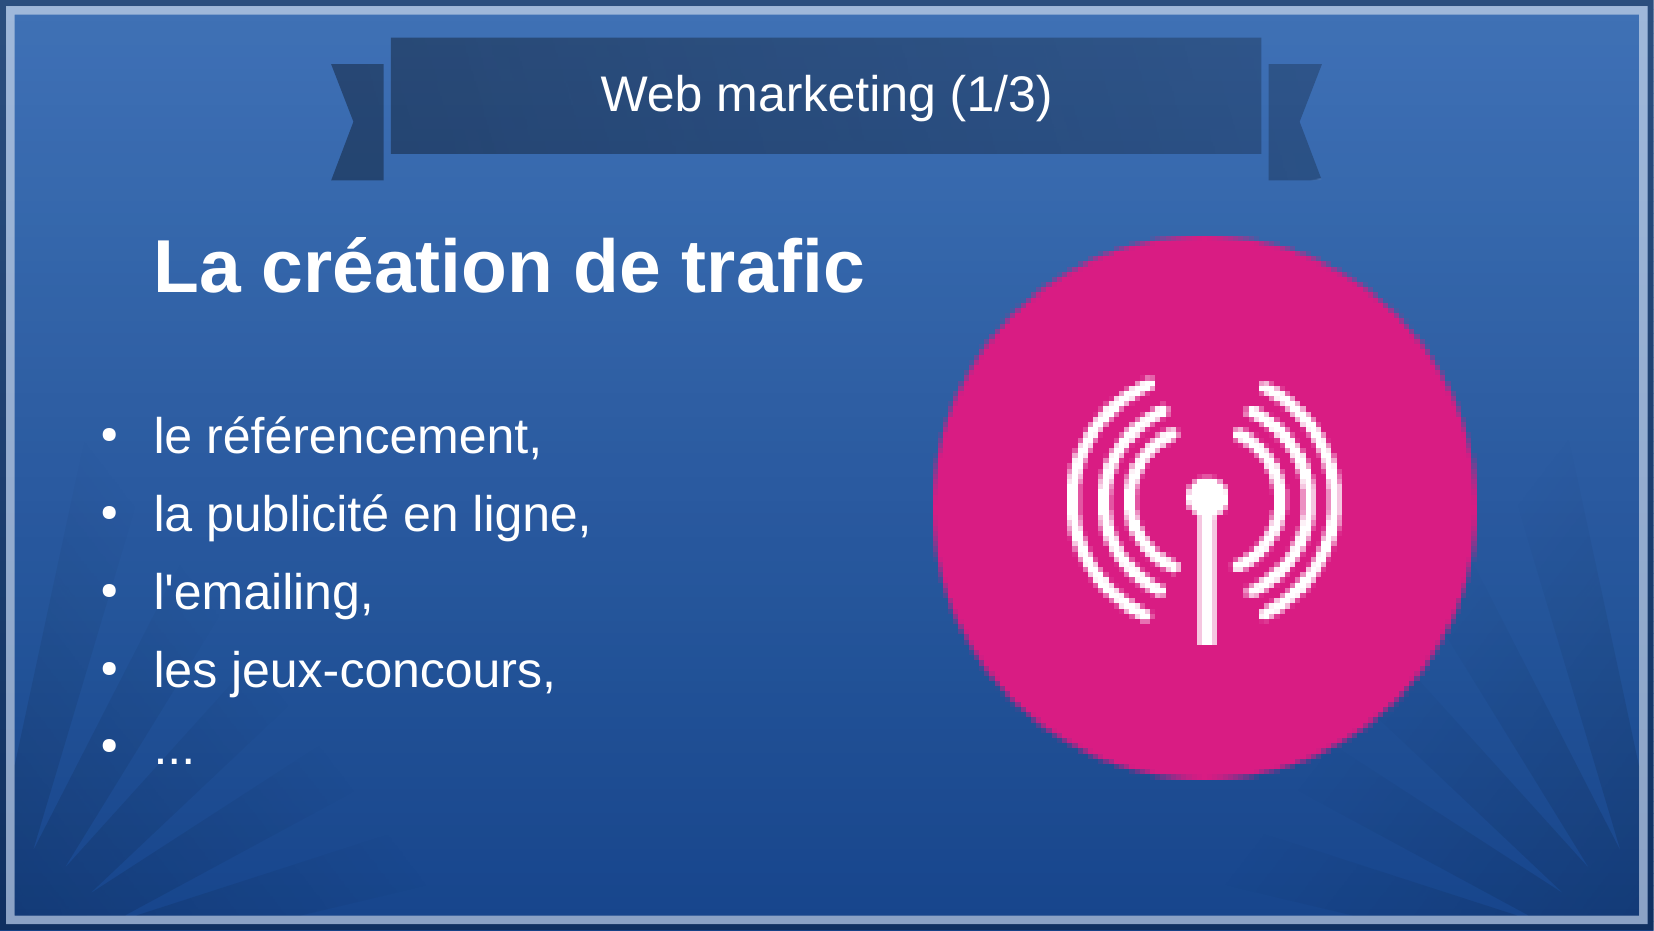

# Web marketing (1/3)
La création de trafic
le référencement,
la publicité en ligne,
l'emailing,
les jeux-concours,
...